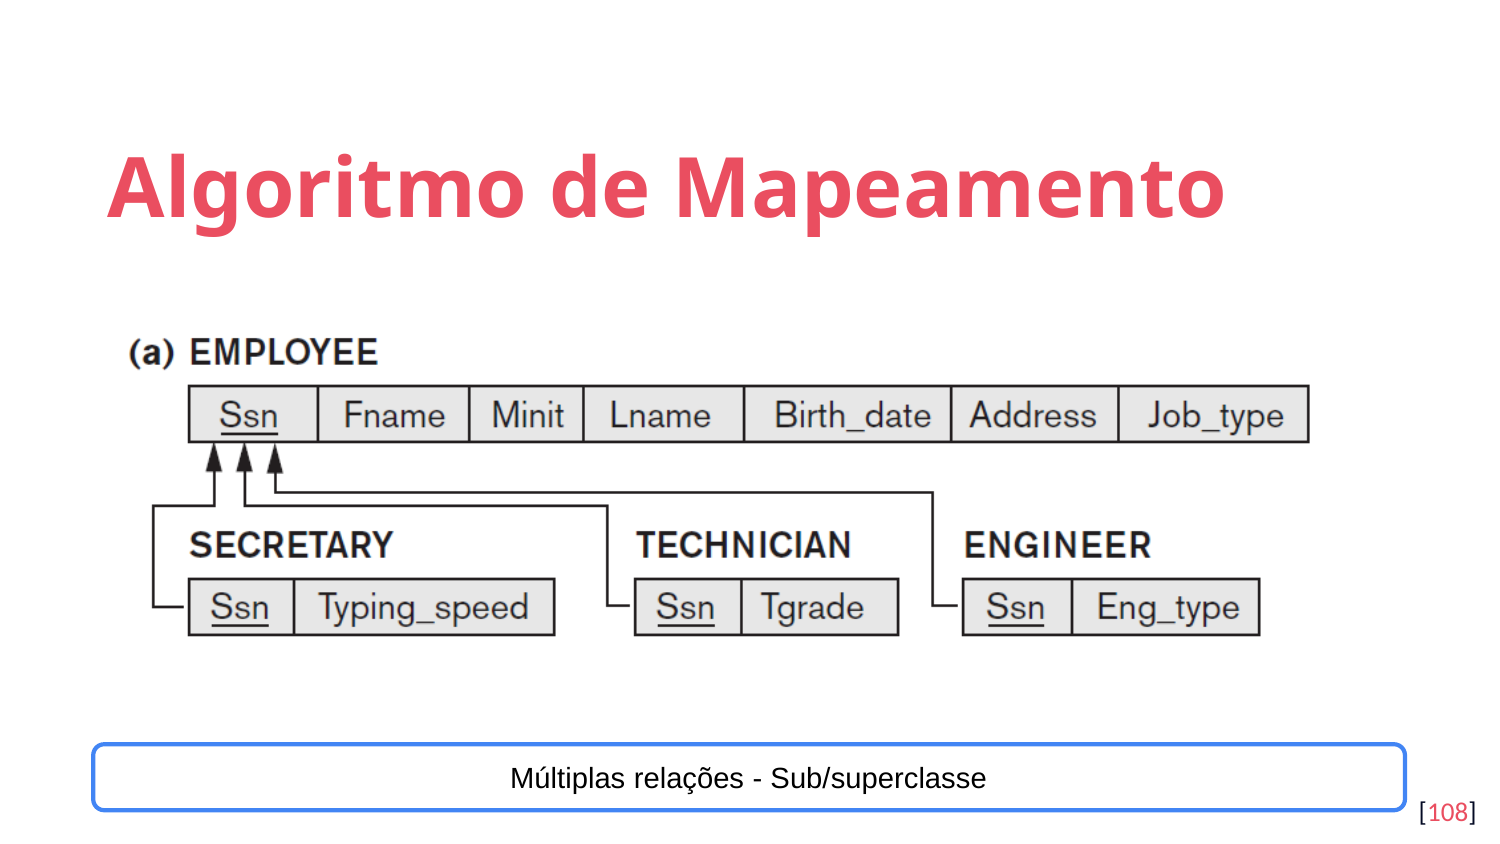

Algoritmo de Mapeamento
Múltiplas relações - Sub/superclasse